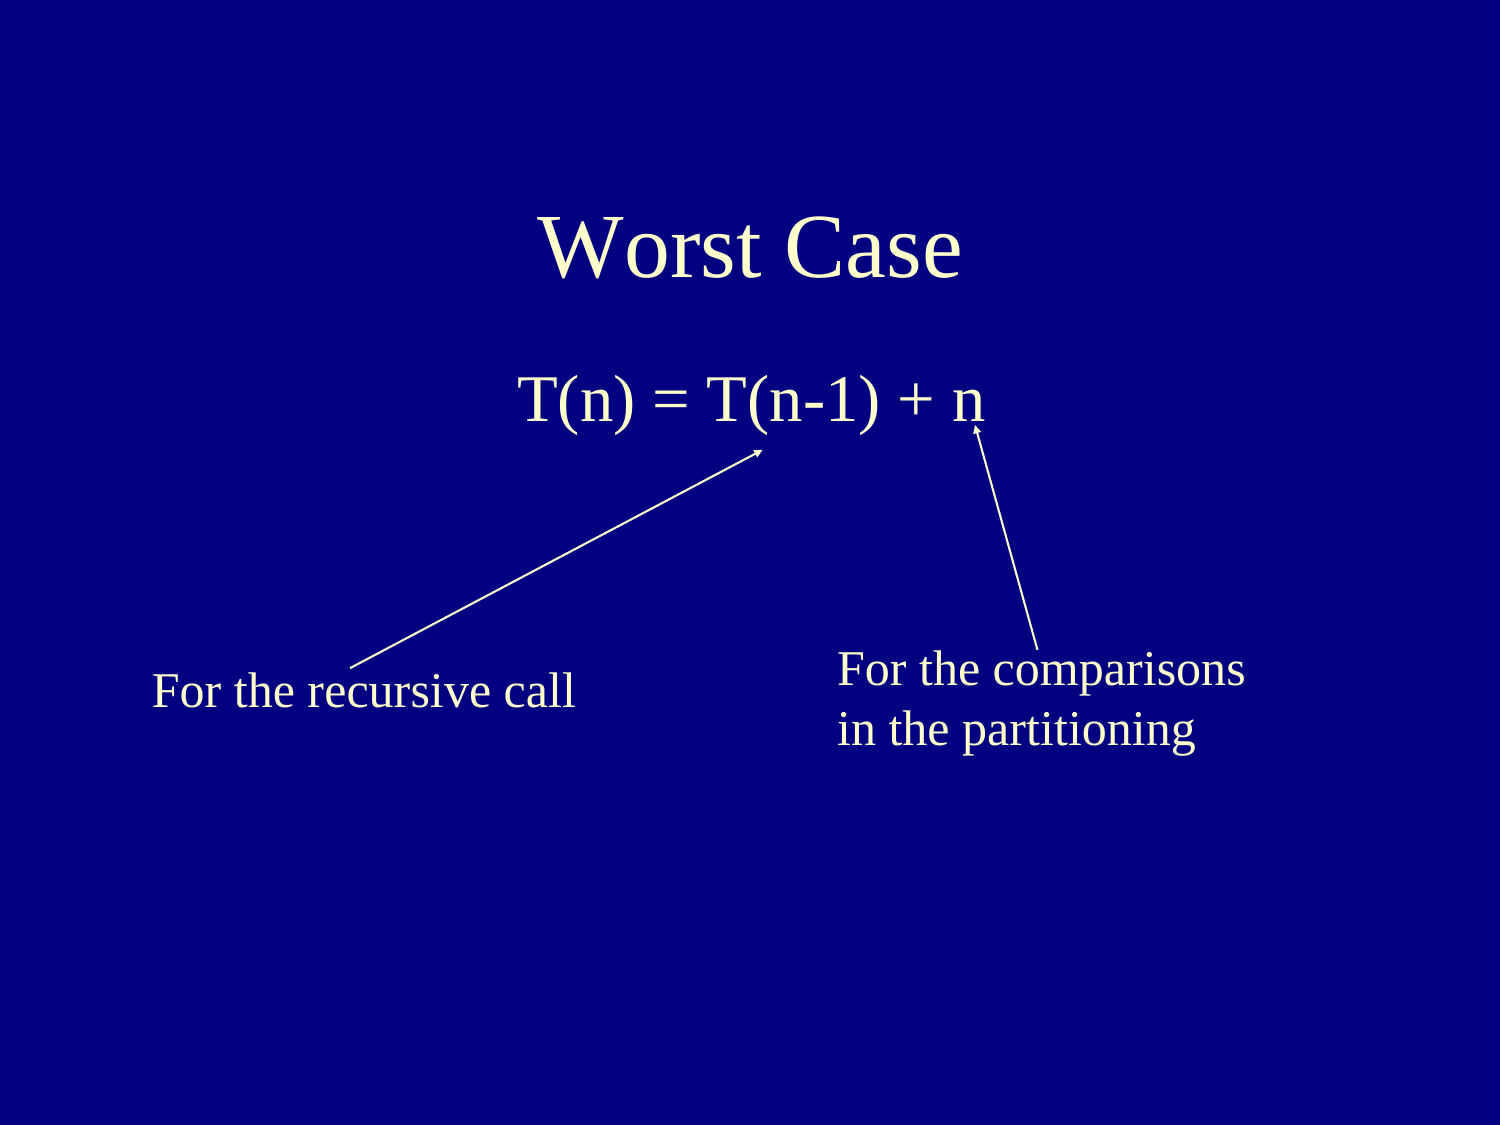

# Worst Case
T(n) = T(n-1) + n
For the comparisons
in the partitioning
For the recursive call